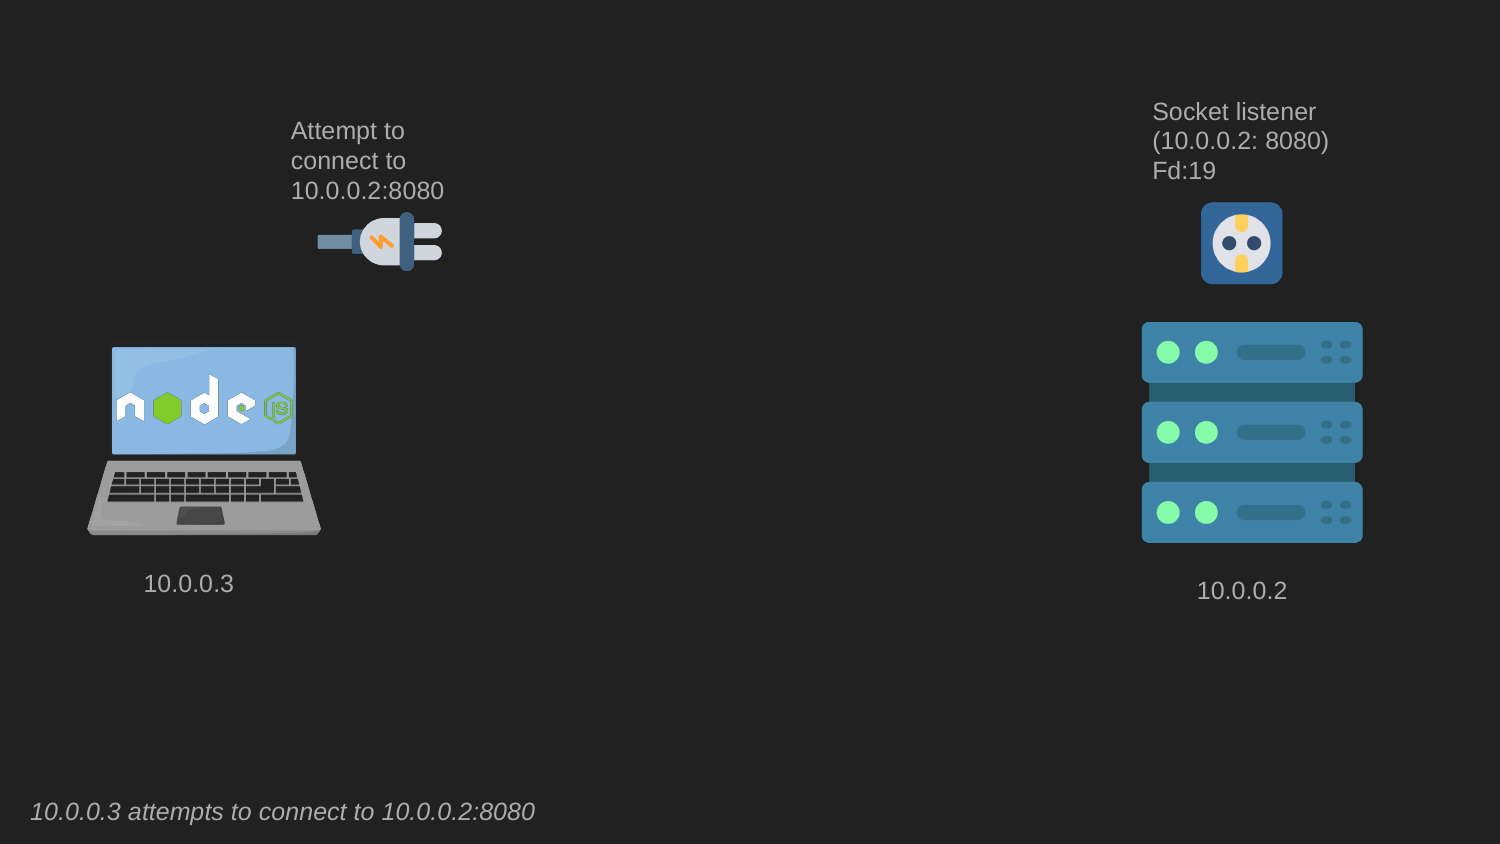

Socket listener
(10.0.0.2: 8080)
Fd:19
Attempt to connect to 10.0.0.2:8080
10.0.0.3
10.0.0.2
10.0.0.3 attempts to connect to 10.0.0.2:8080